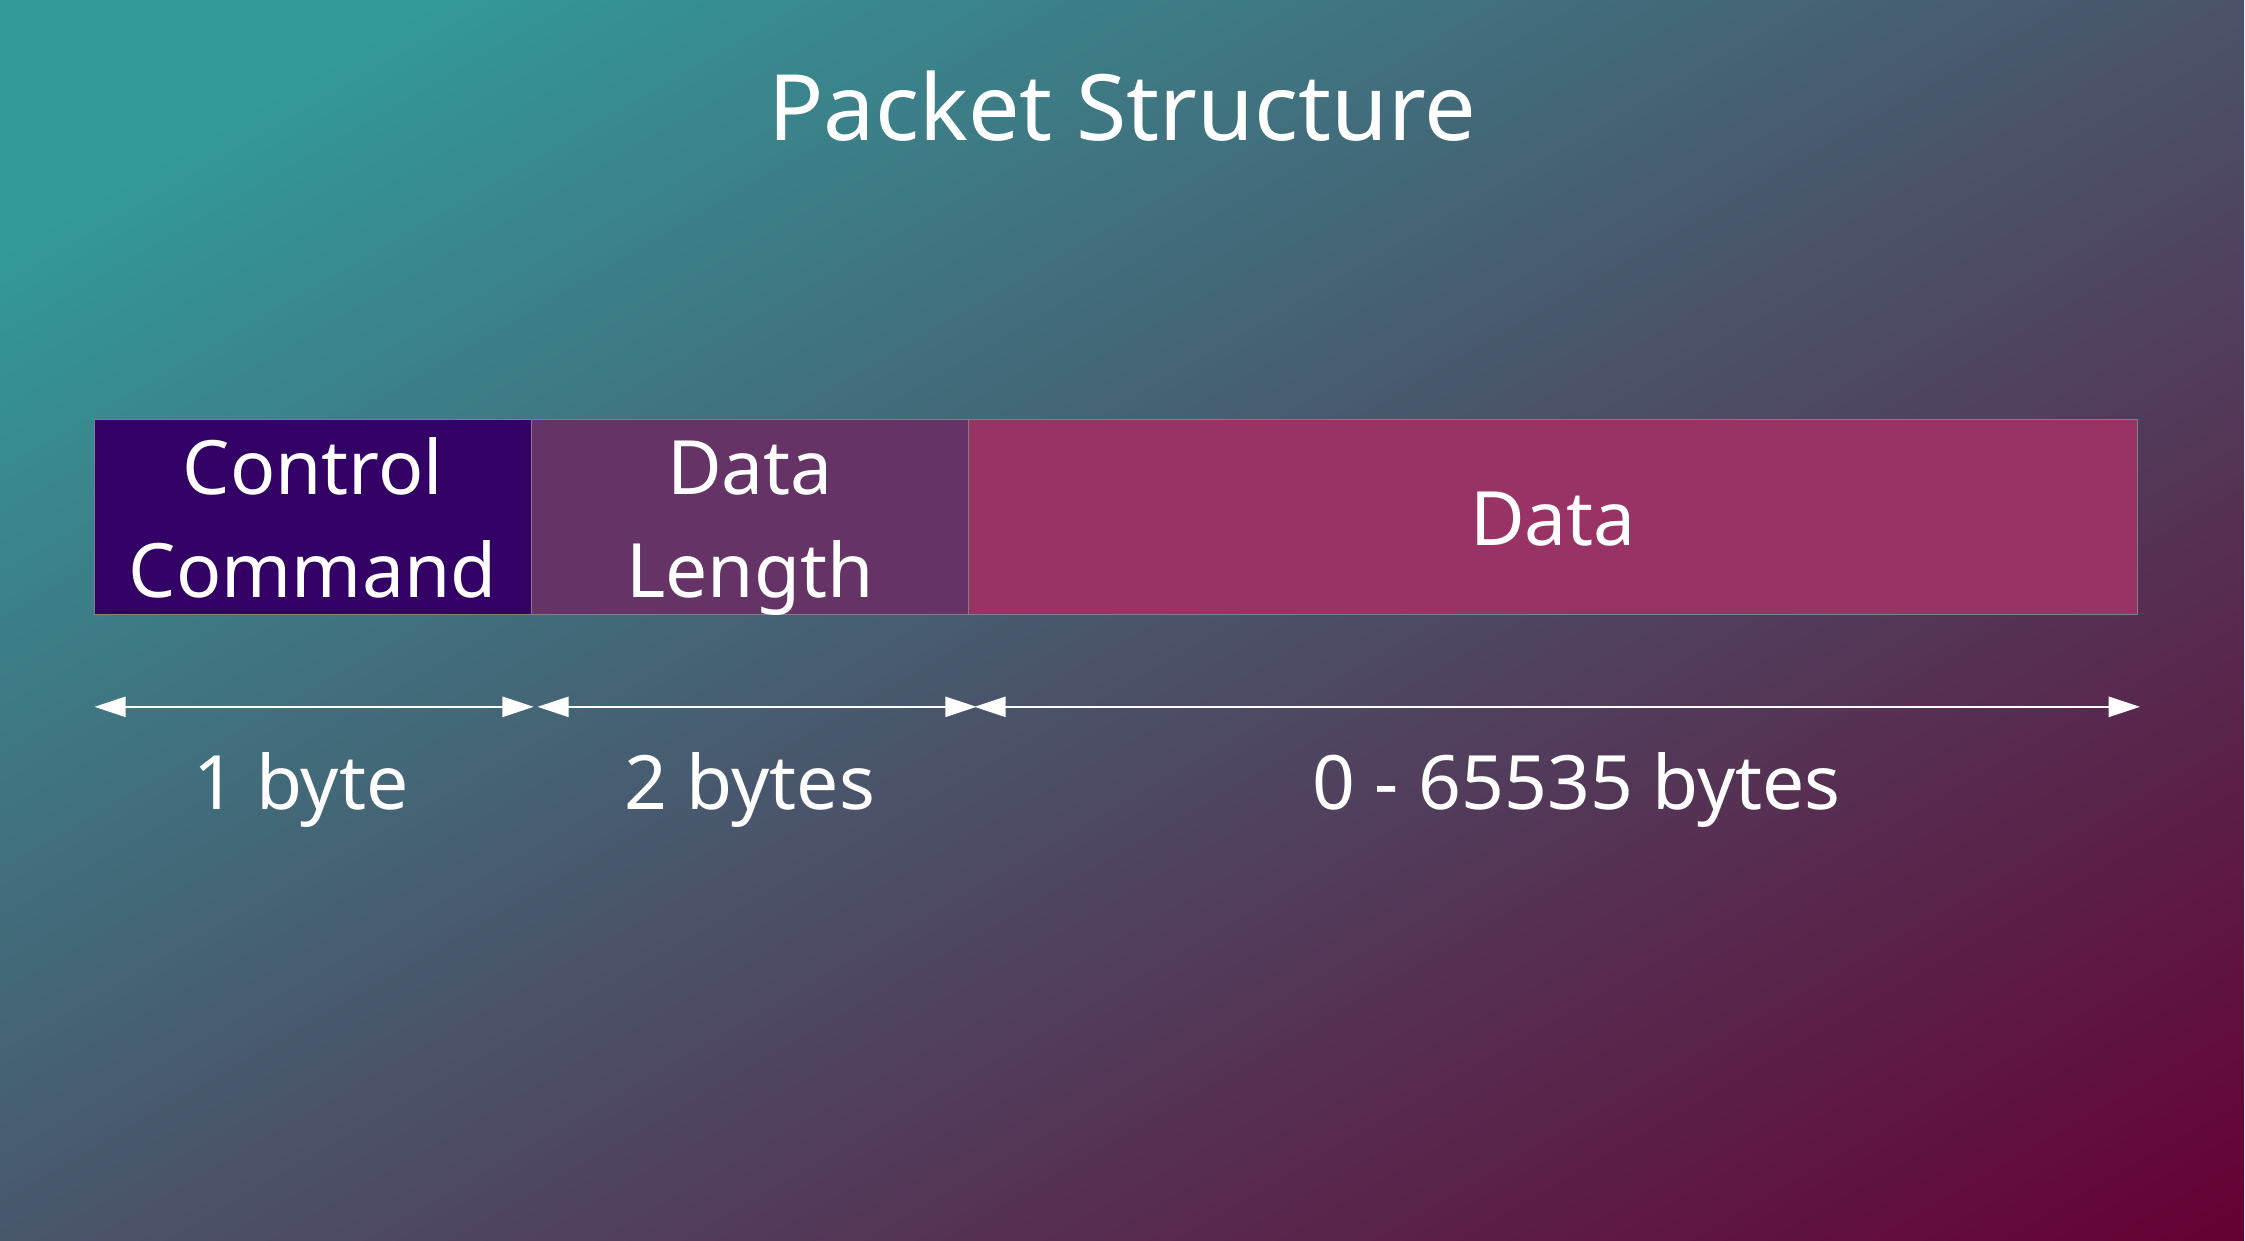

Packet Structure
Control
Command
Data
Length
Data
1 byte
2 bytes
0 - 65535 bytes